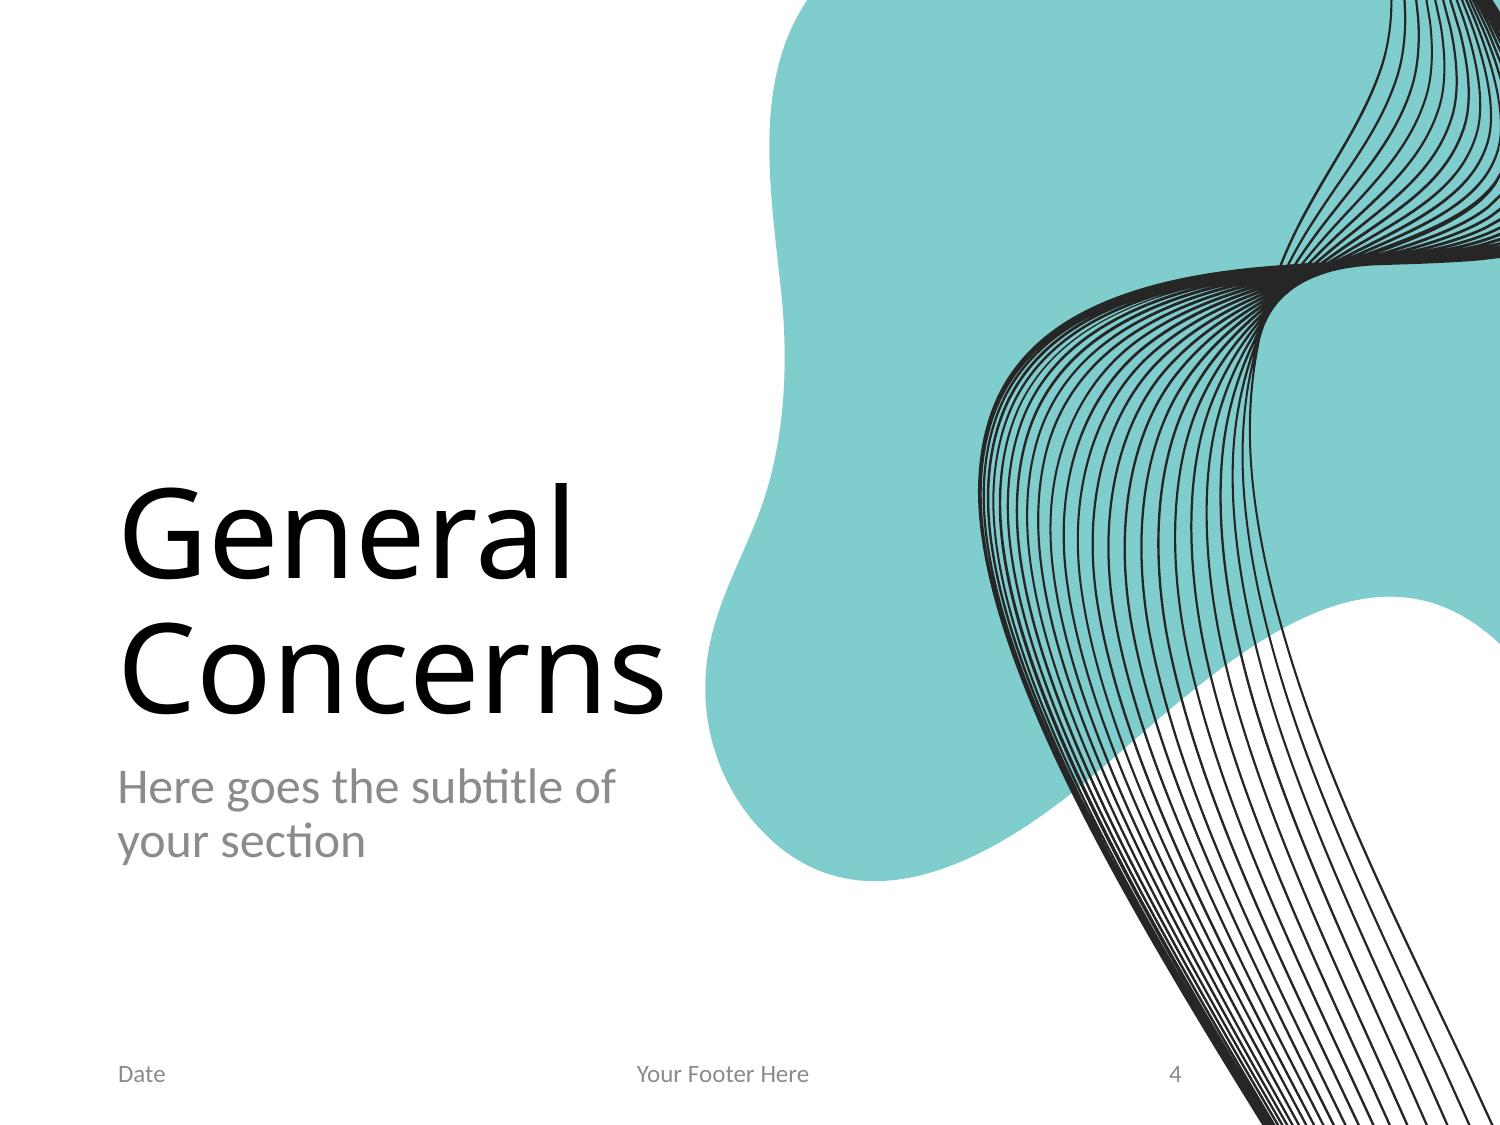

# General Concerns
Here goes the subtitle of your section
Date
Your Footer Here